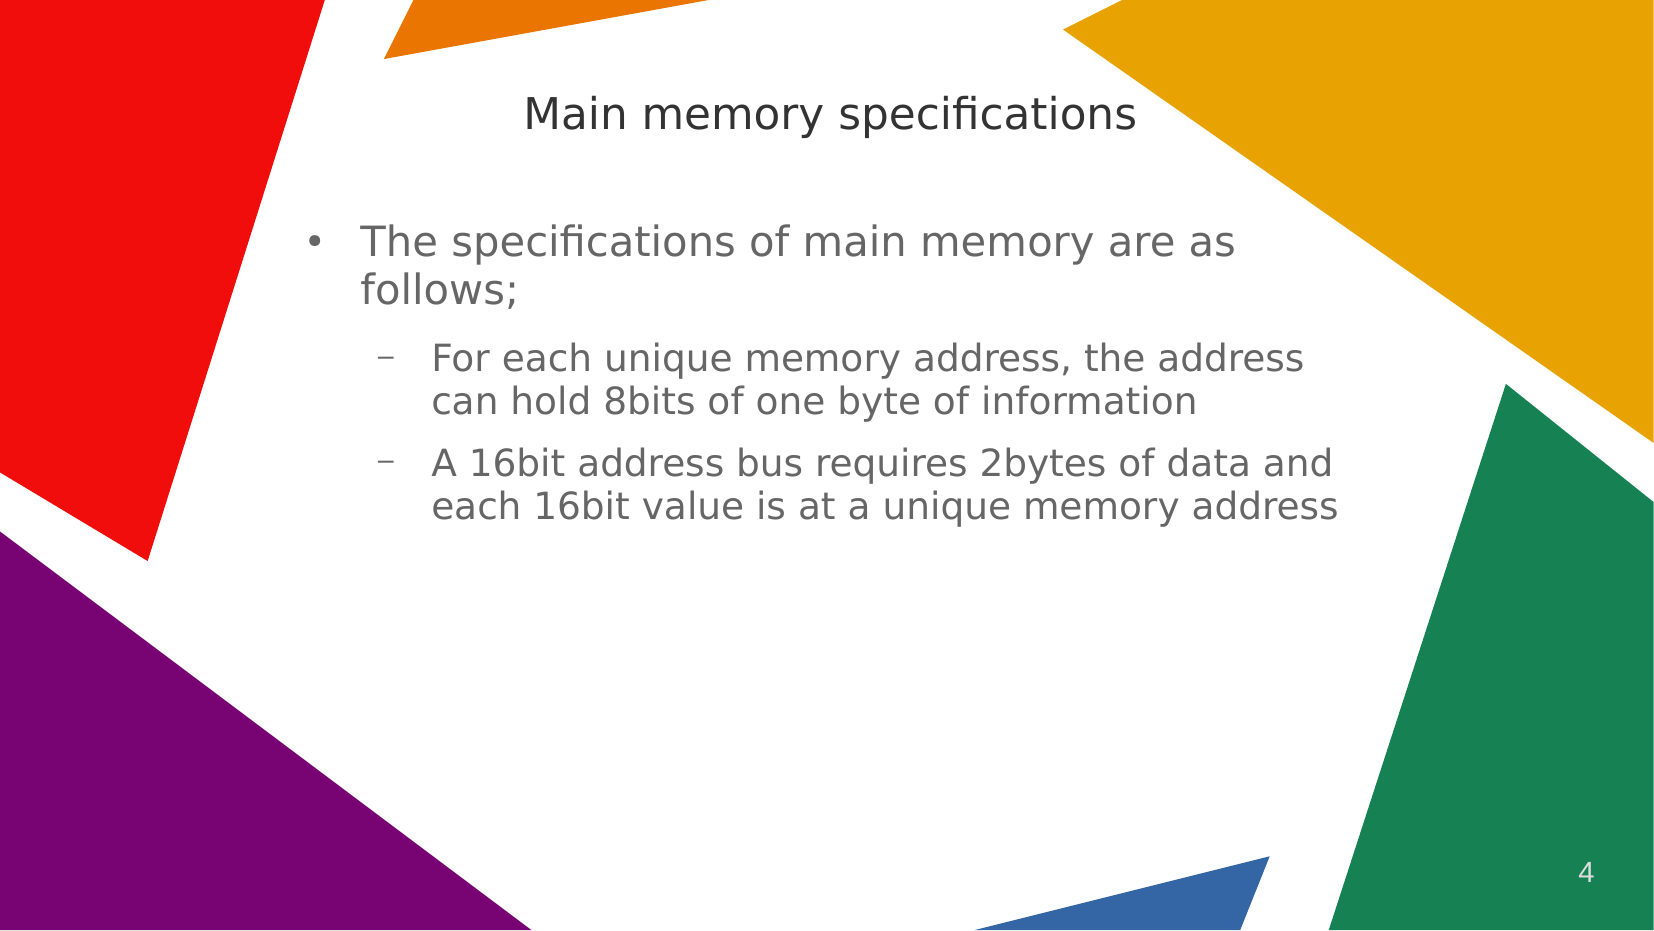

# Main memory specifications
The specifications of main memory are as follows;
For each unique memory address, the address can hold 8bits of one byte of information
A 16bit address bus requires 2bytes of data and each 16bit value is at a unique memory address
4